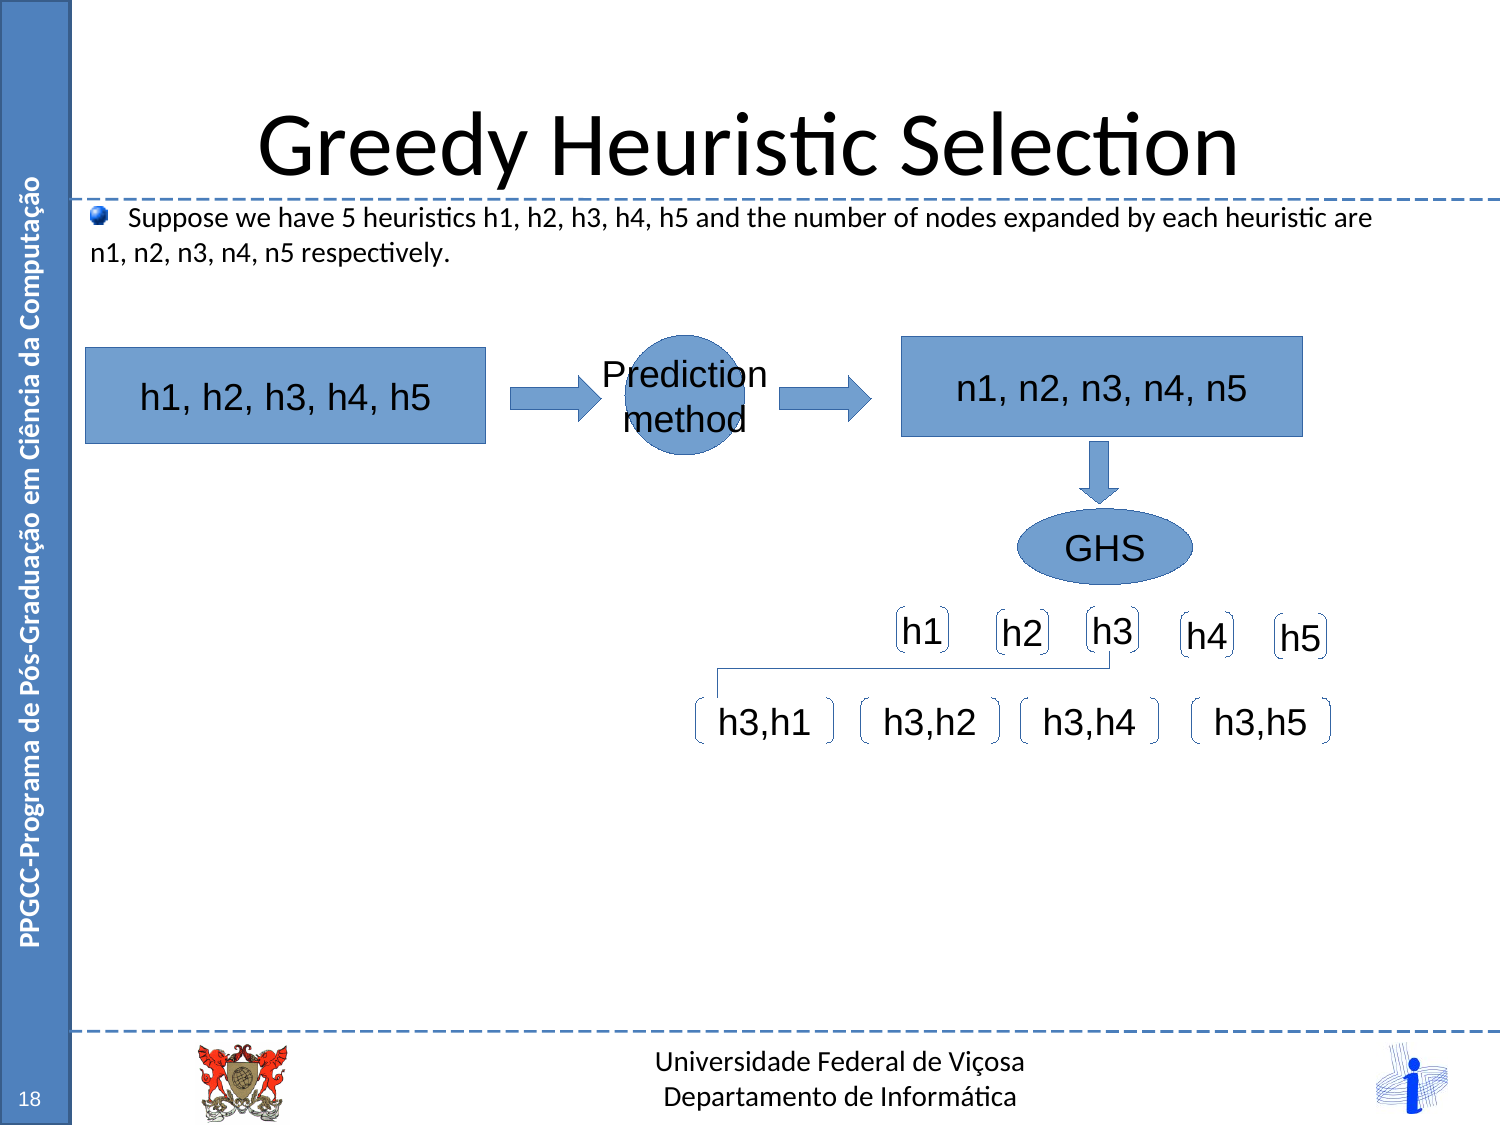

Greedy Heuristic Selection
 Suppose we have 5 heuristics h1, h2, h3, h4, h5 and the number of nodes expanded by each heuristic are n1, n2, n3, n4, n5 respectively.
Prediction
method
n1, n2, n3, n4, n5
h1, h2, h3, h4, h5
GHS
PPGCC-Programa de Pós-Graduação em Ciência da Computação
h3
h1
h2
h4
h5
h3,h1
h3,h2
h3,h4
h3,h5
Universidade Federal de Viçosa
Departamento de Informática
18